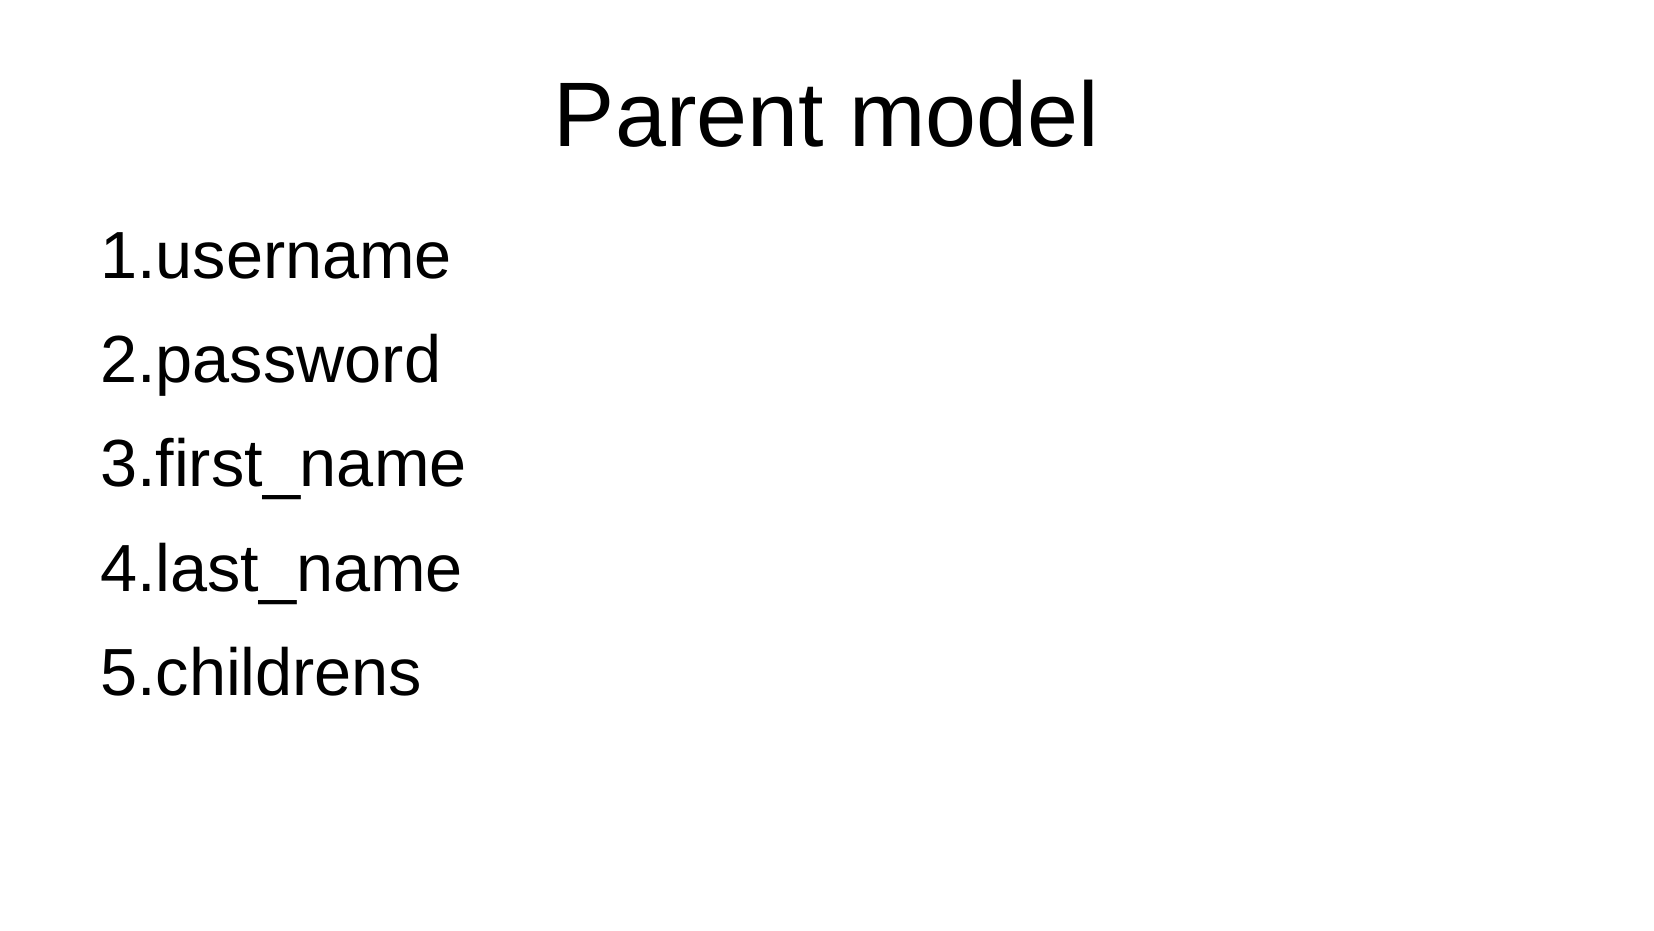

# Parent model
username
password
first_name
last_name
childrens